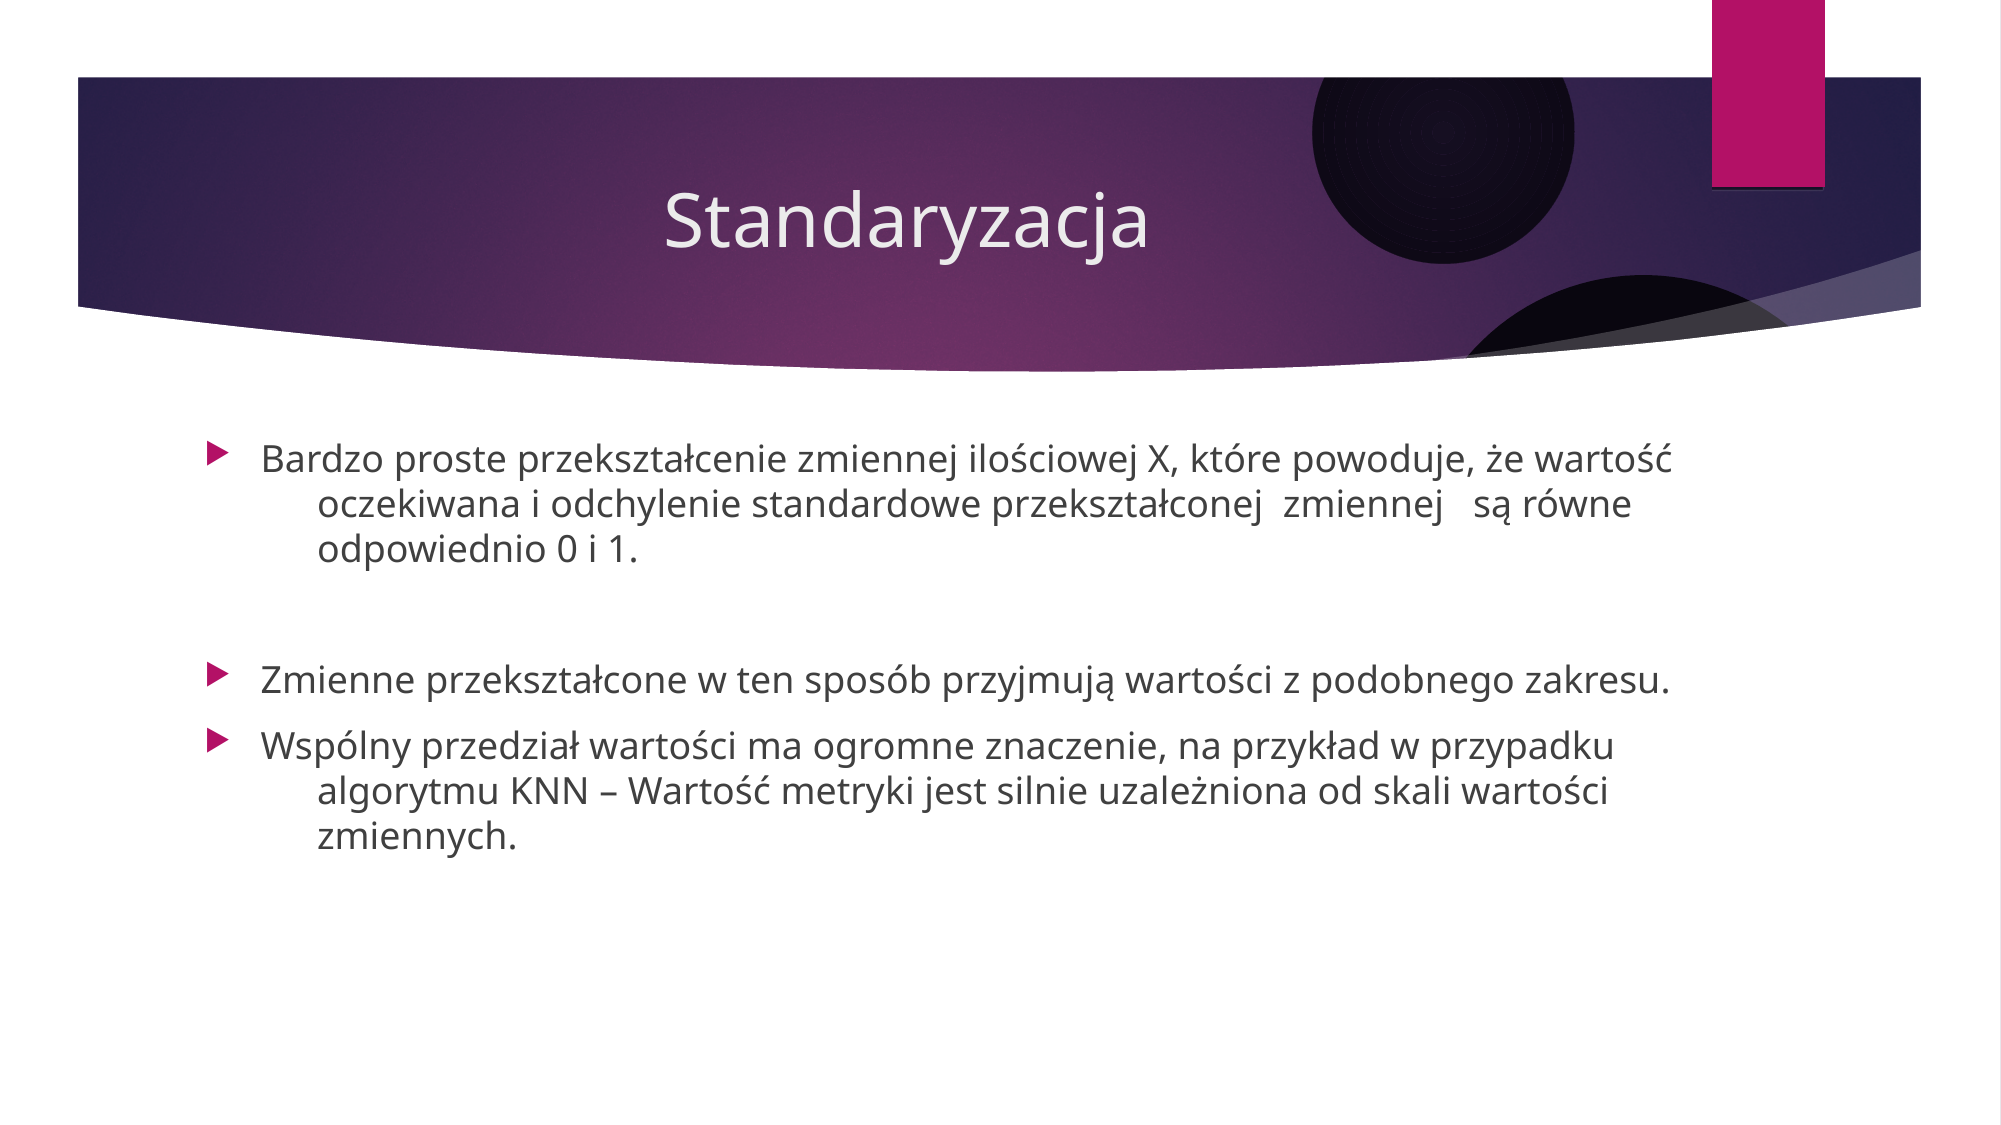

# Standaryzacja
Bardzo proste przekształcenie zmiennej ilościowej X, które powoduje, że wartość oczekiwana i odchylenie standardowe przekształconej zmiennej są równe odpowiednio 0 i 1.
Zmienne przekształcone w ten sposób przyjmują wartości z podobnego zakresu.
Wspólny przedział wartości ma ogromne znaczenie, na przykład w przypadku algorytmu KNN – Wartość metryki jest silnie uzależniona od skali wartości zmiennych.